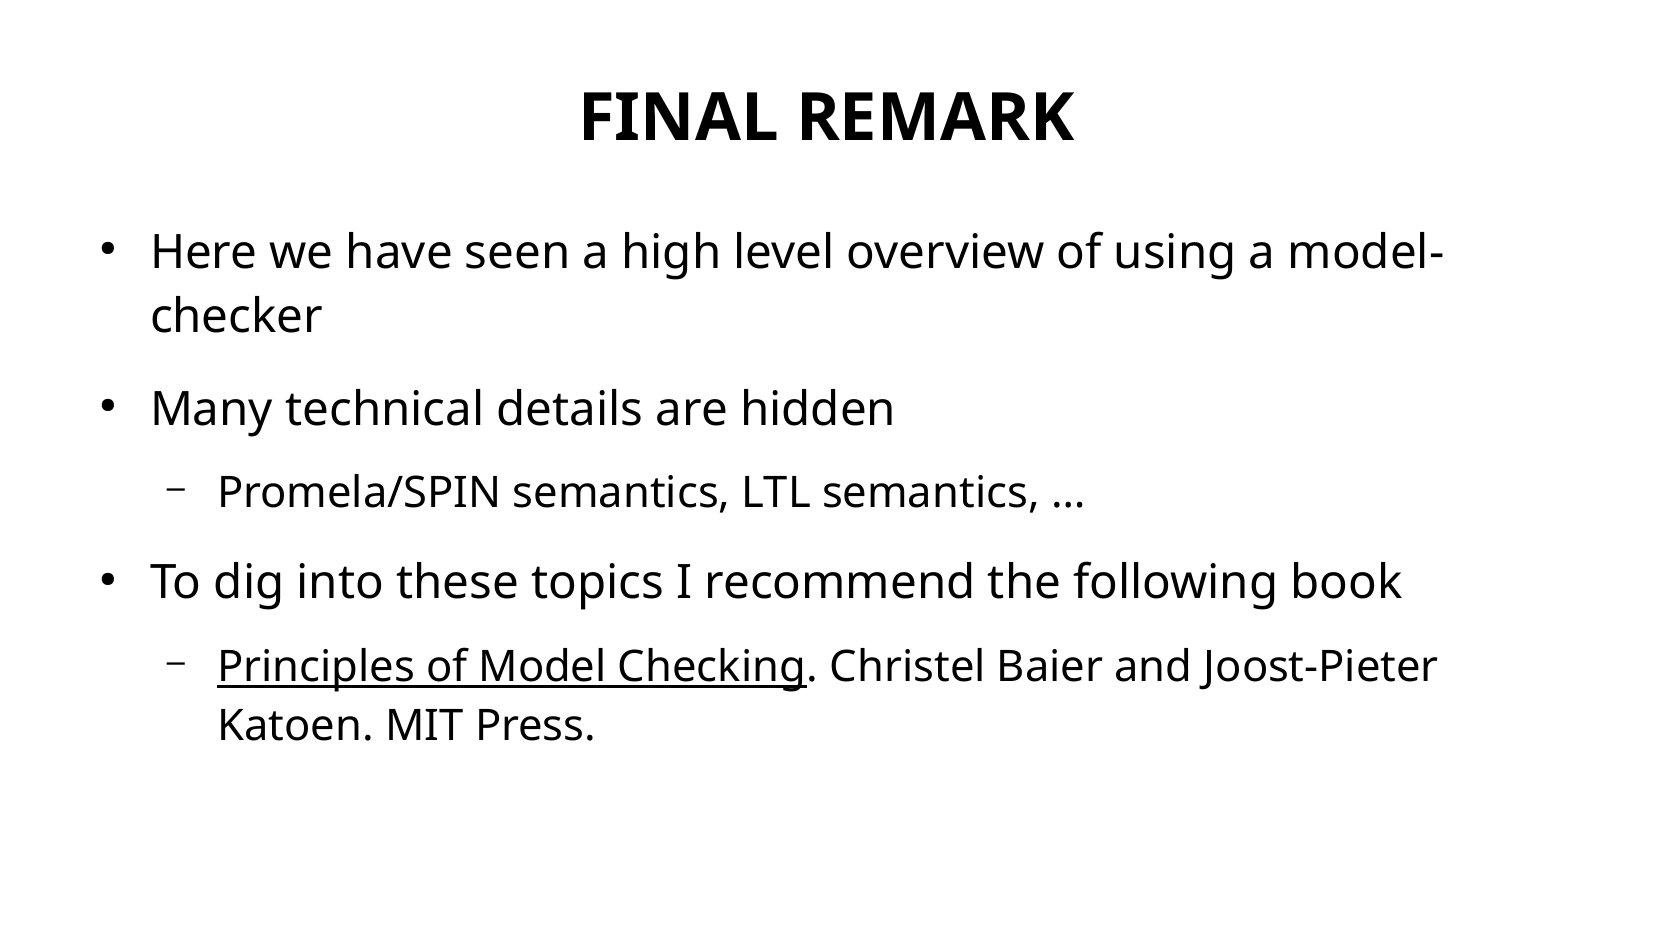

# FINAL REMARK
Here we have seen a high level overview of using a model-checker
Many technical details are hidden
Promela/SPIN semantics, LTL semantics, …
To dig into these topics I recommend the following book
Principles of Model Checking. Christel Baier and Joost-Pieter Katoen. MIT Press.